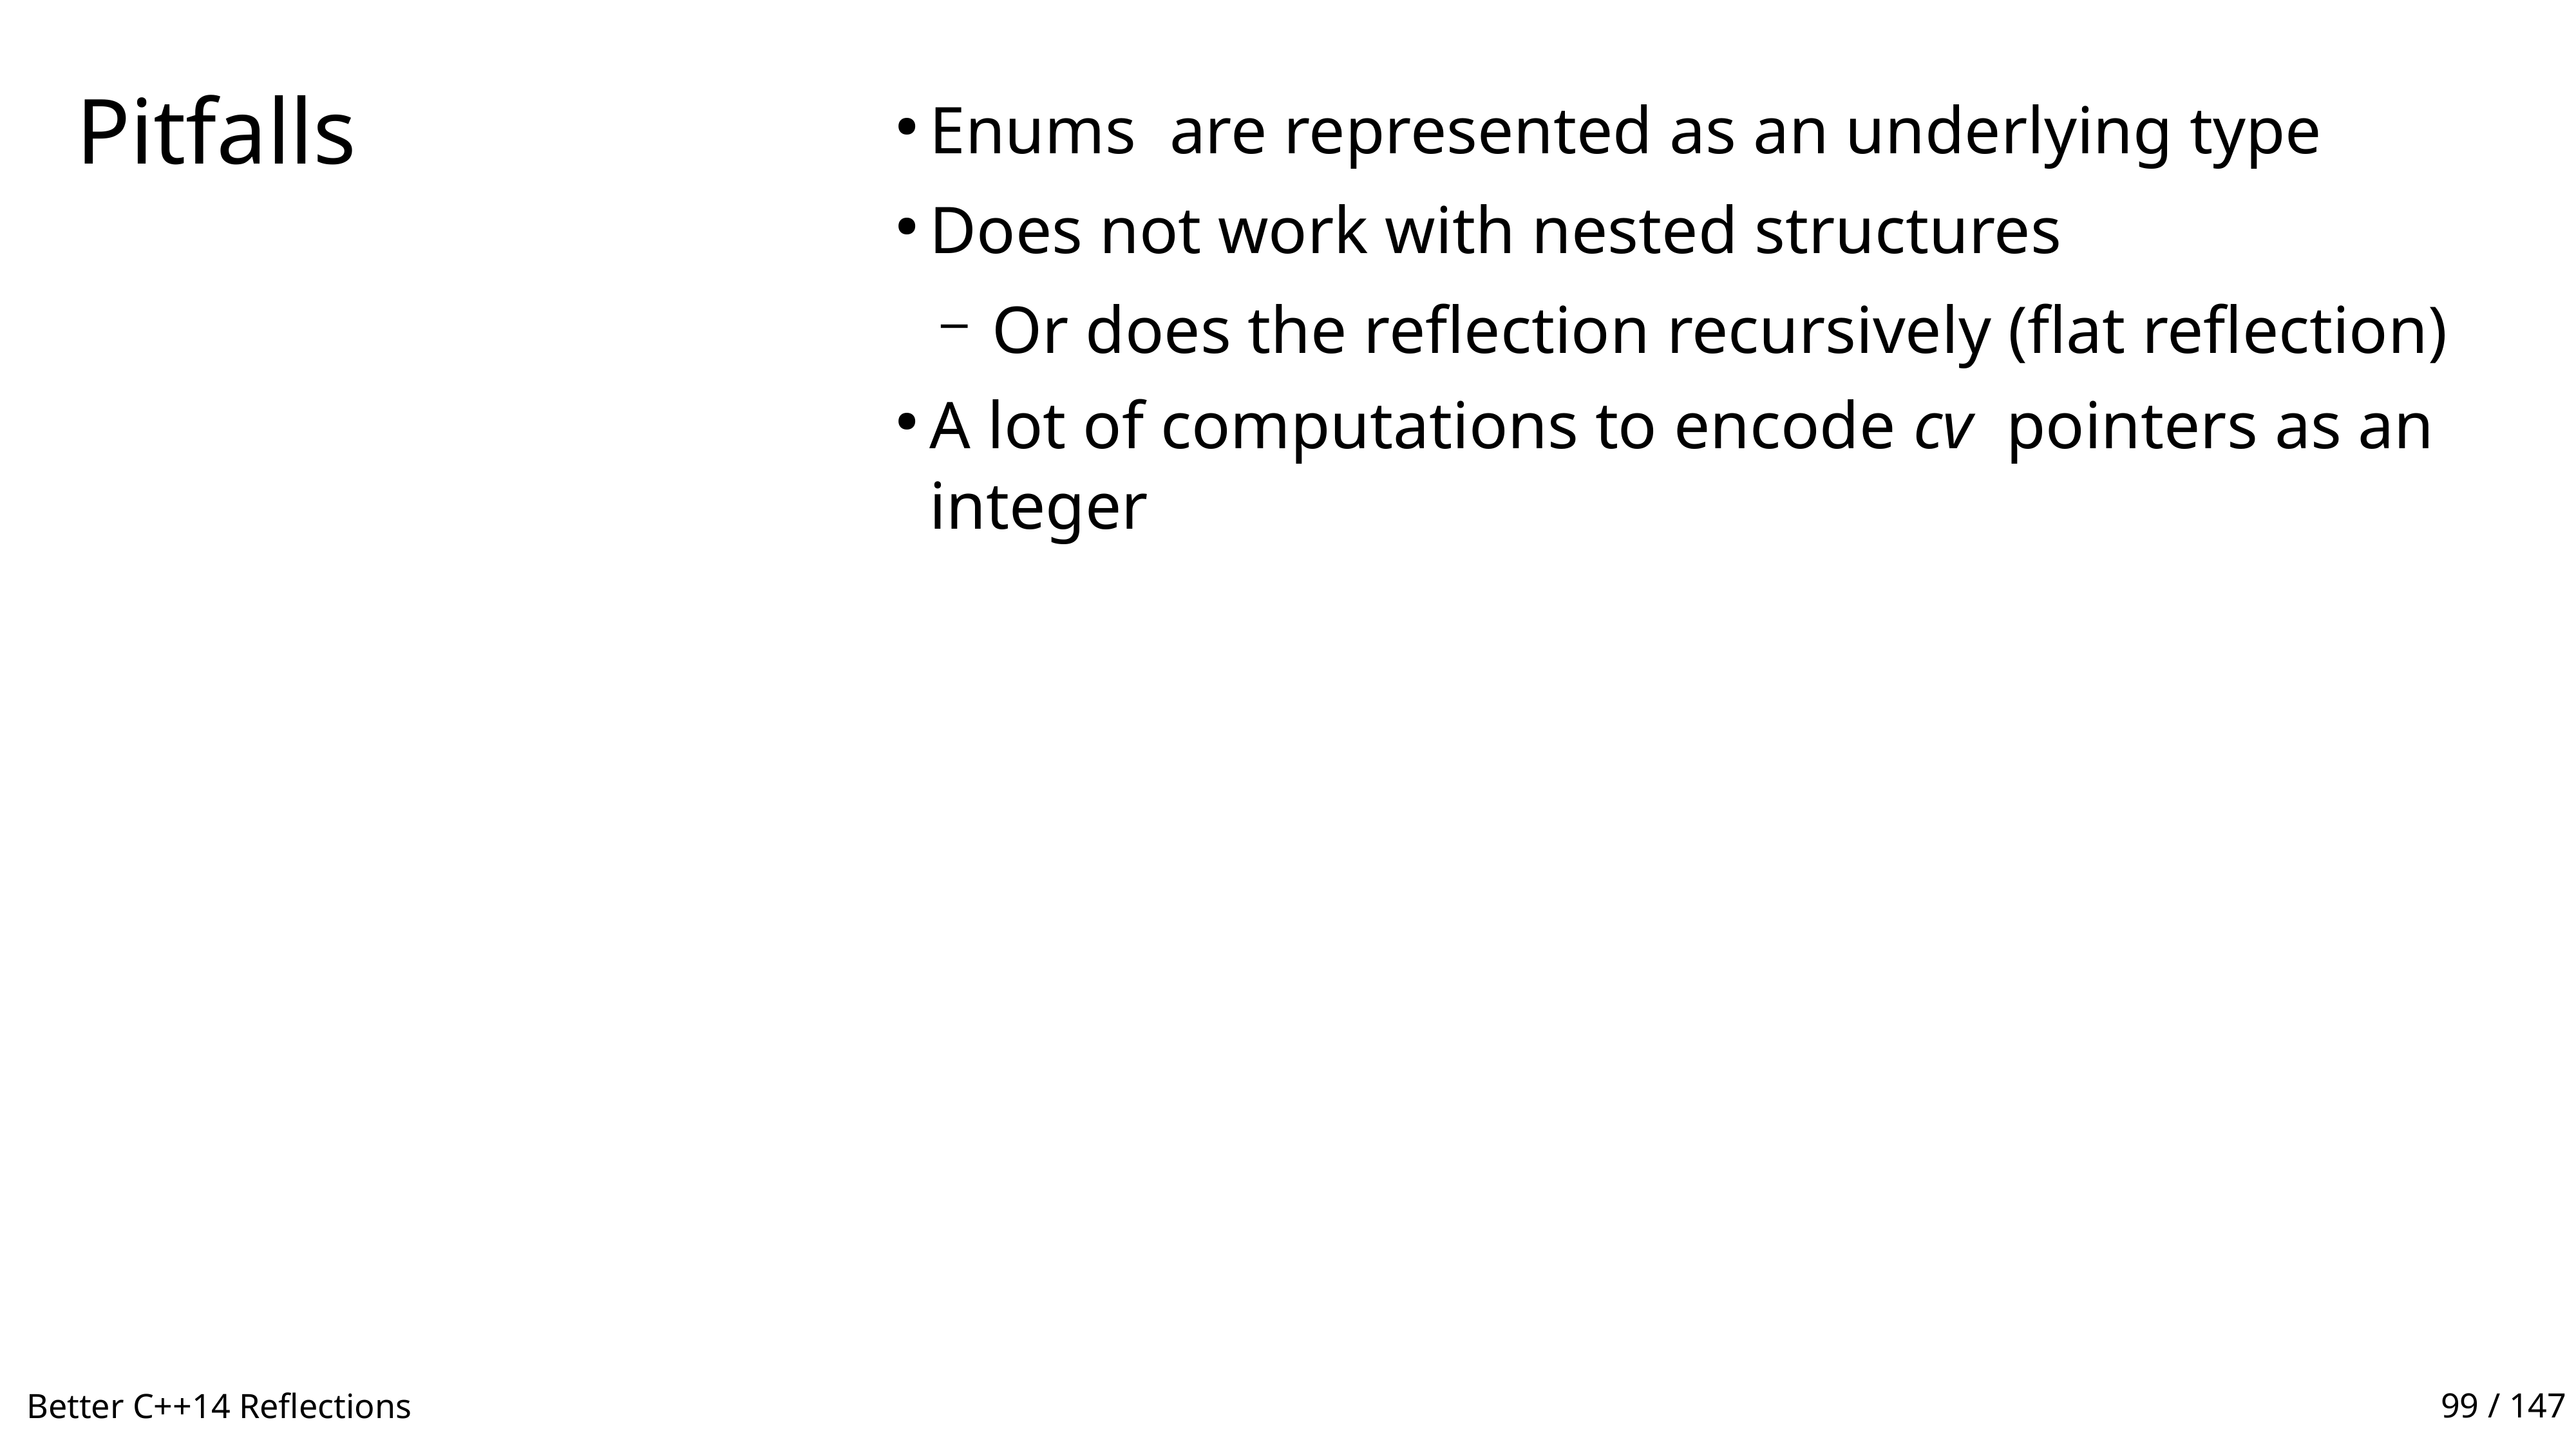

# Pitfalls
Enums are represented as an underlying type
Does not work with nested structures
 Or does the reflection recursively (flat reflection)
A lot of computations to encode cv pointers as an integer
Better C++14 Reflections